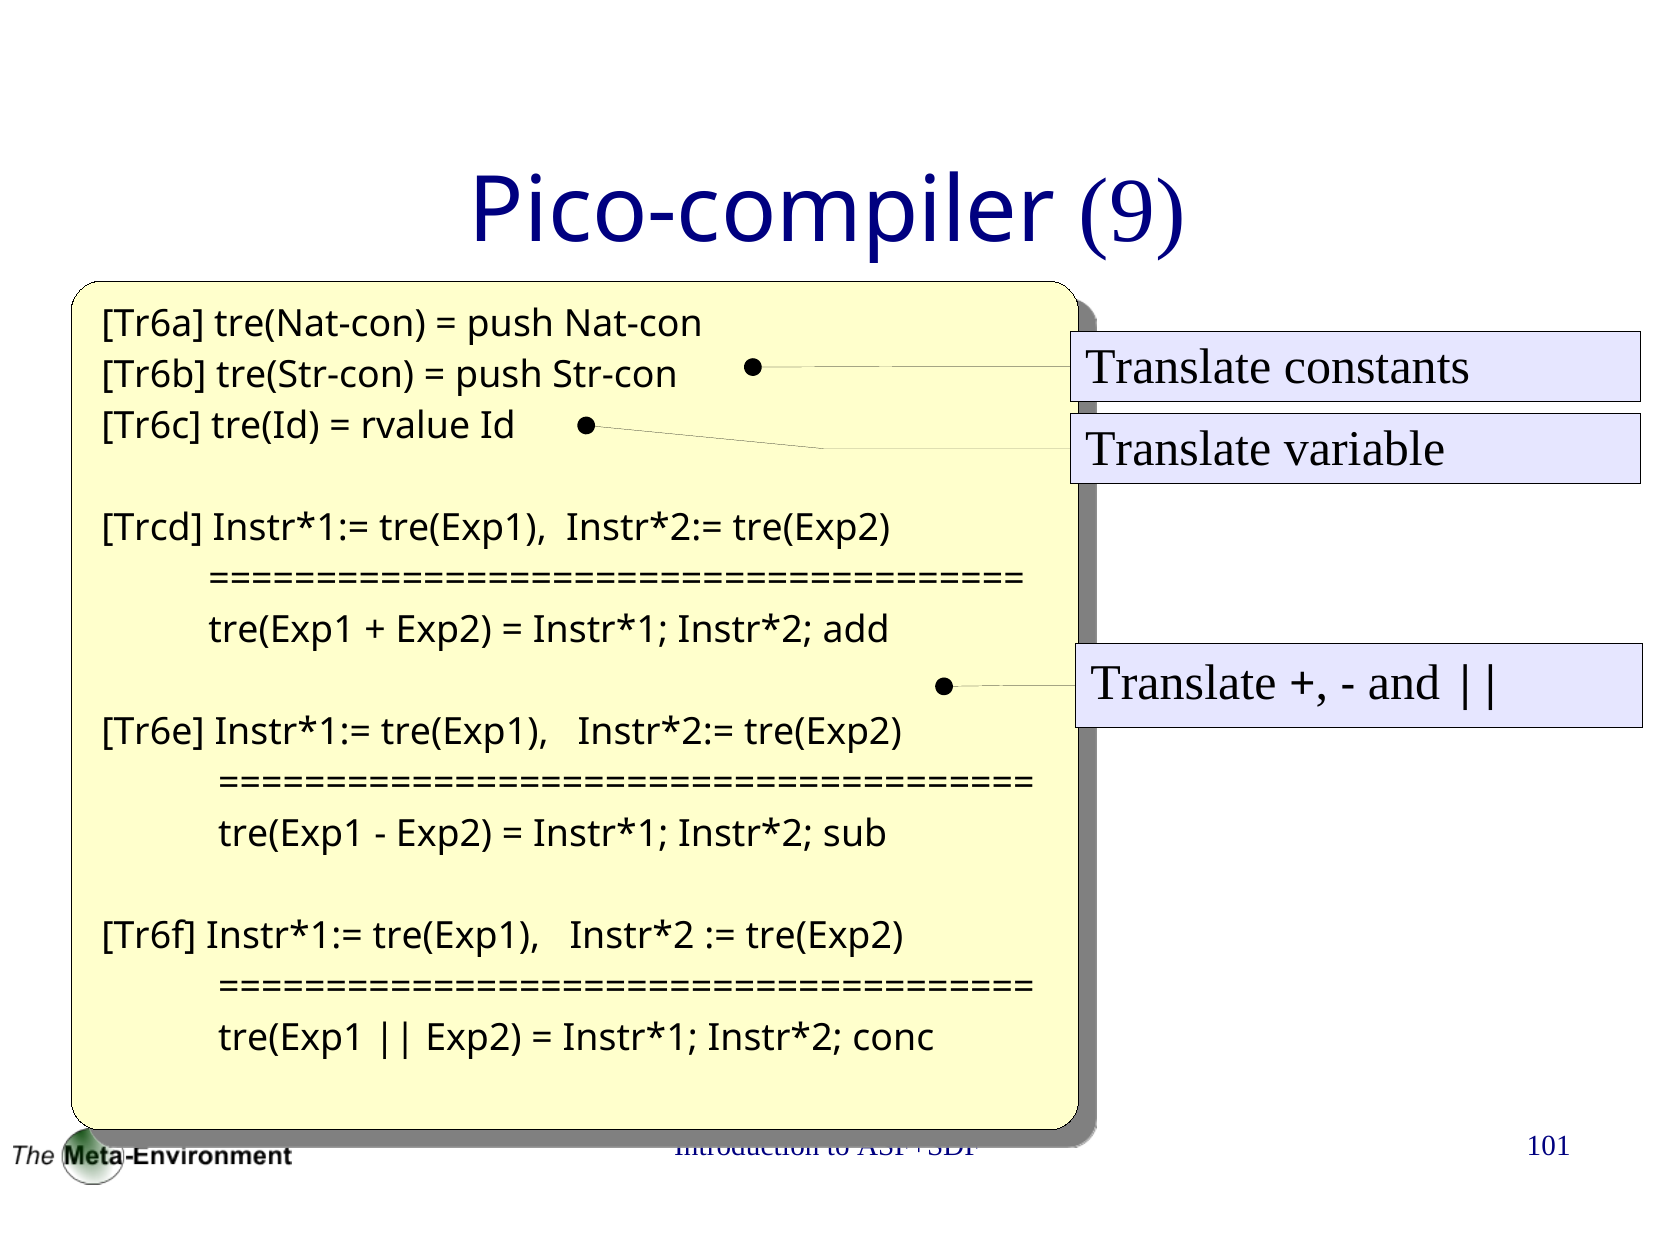

# Pico-compiler (9)
[Tr6a] tre(Nat-con) = push Nat-con
[Tr6b] tre(Str-con) = push Str-con
[Tr6c] tre(Id) = rvalue Id
[Trcd] Instr*1:= tre(Exp1), Instr*2:= tre(Exp2)
 ======================================
 tre(Exp1 + Exp2) = Instr*1; Instr*2; add
[Tr6e] Instr*1:= tre(Exp1), Instr*2:= tre(Exp2)
 ======================================
 tre(Exp1 - Exp2) = Instr*1; Instr*2; sub
[Tr6f] Instr*1:= tre(Exp1), Instr*2 := tre(Exp2)
 ======================================
 tre(Exp1 || Exp2) = Instr*1; Instr*2; conc
101